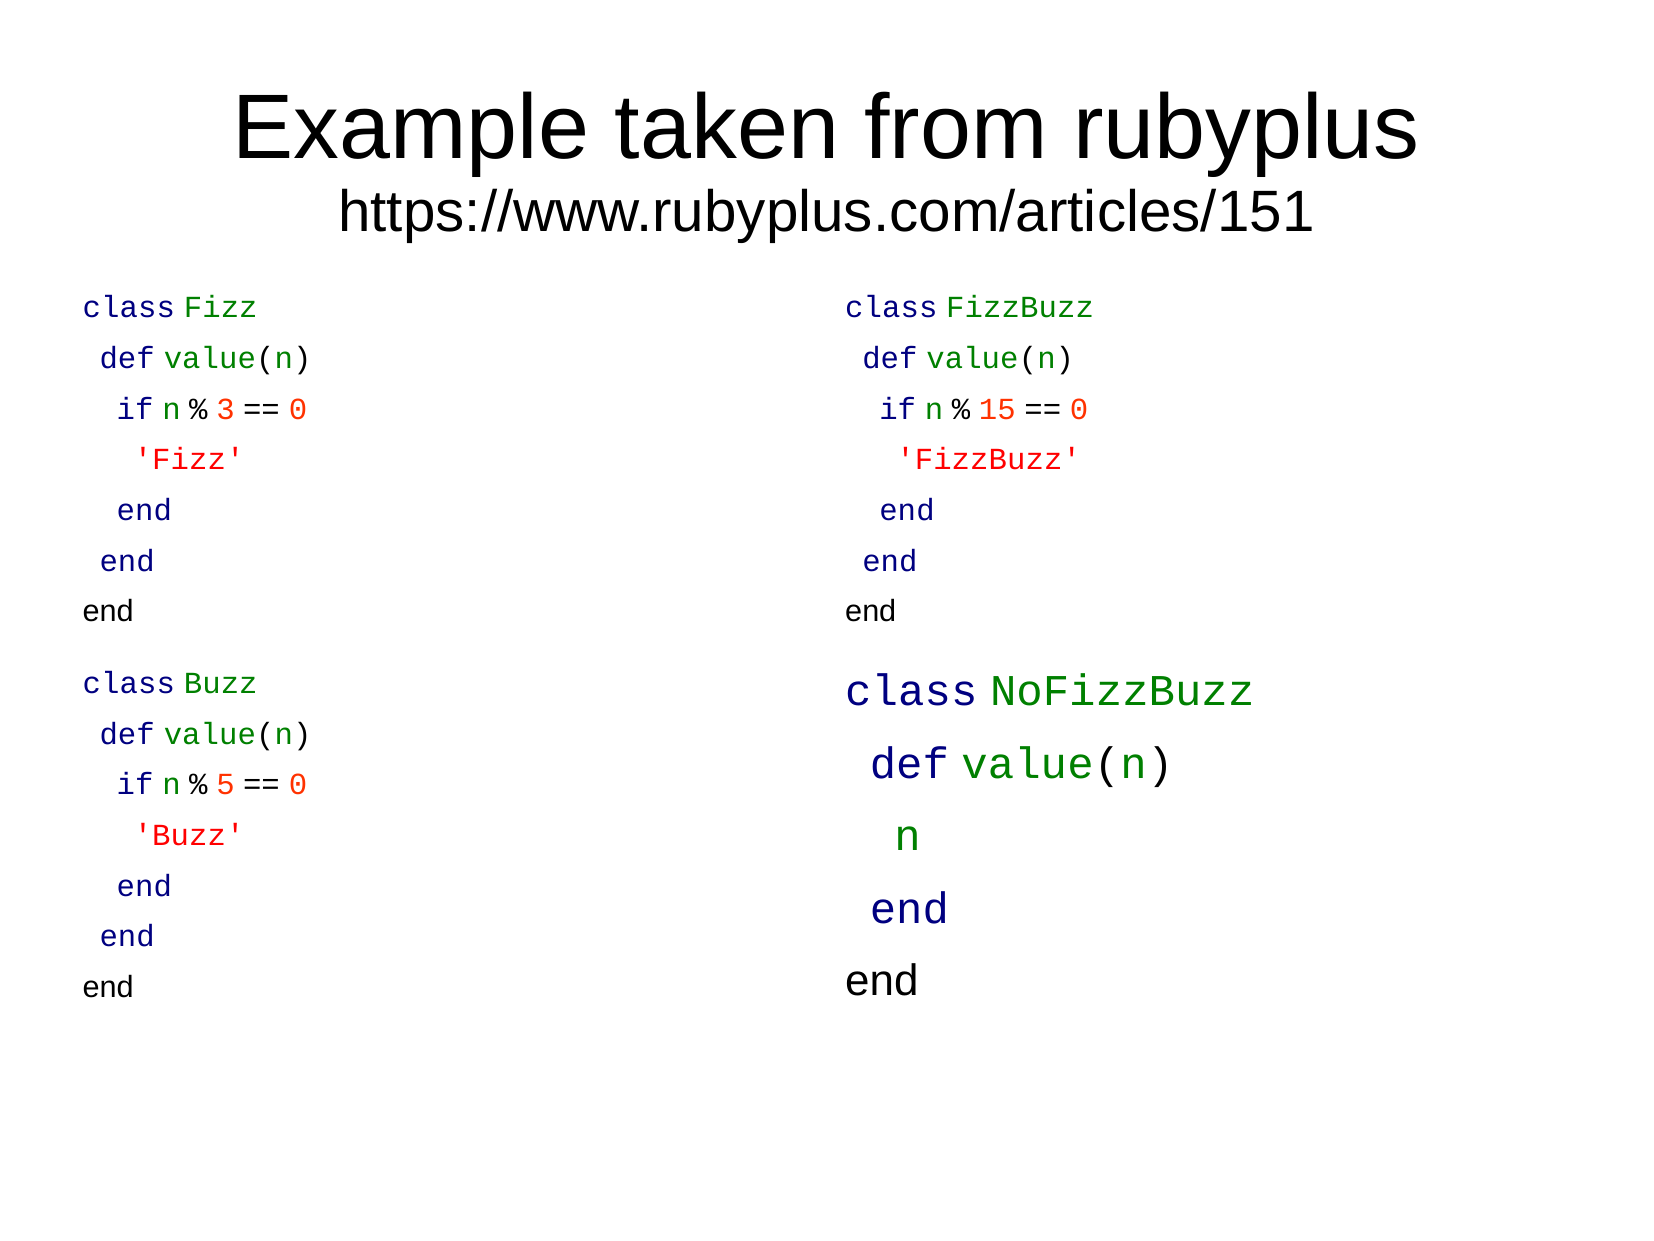

Example taken from rubyplus
https://www.rubyplus.com/articles/151
# class Fizz
 def value(n)
 if n % 3 == 0
 'Fizz'
 end
 end
end
class FizzBuzz
 def value(n)
 if n % 15 == 0
 'FizzBuzz'
 end
 end
end
class Buzz
 def value(n)
 if n % 5 == 0
 'Buzz'
 end
 end
end
class NoFizzBuzz
 def value(n)
 n
 end
end